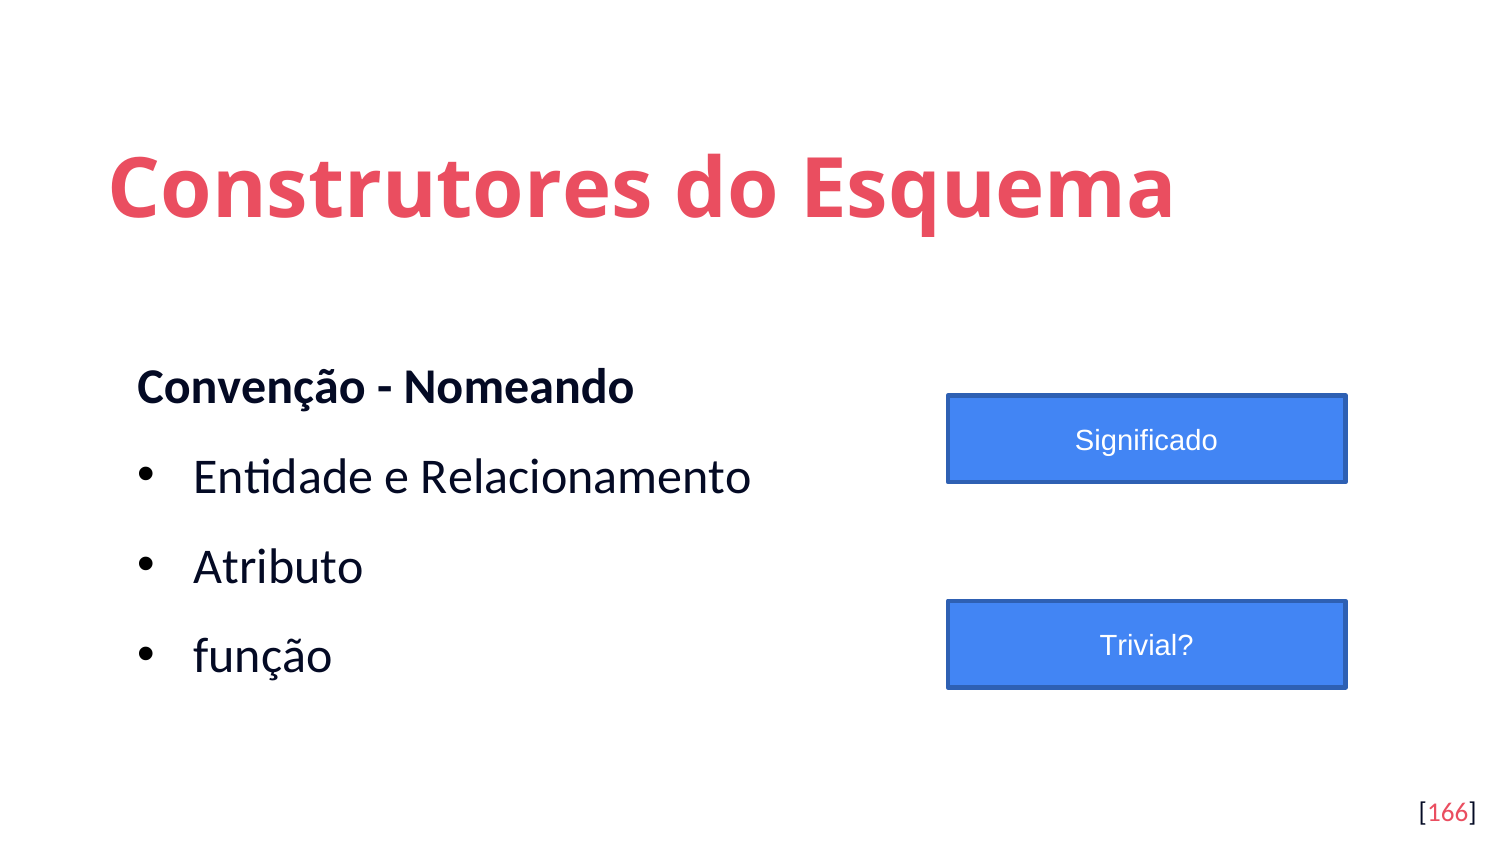

Construtores do Esquema
Convenção - Nomeando
Entidade e Relacionamento
Atributo
função
Significado
Trivial?